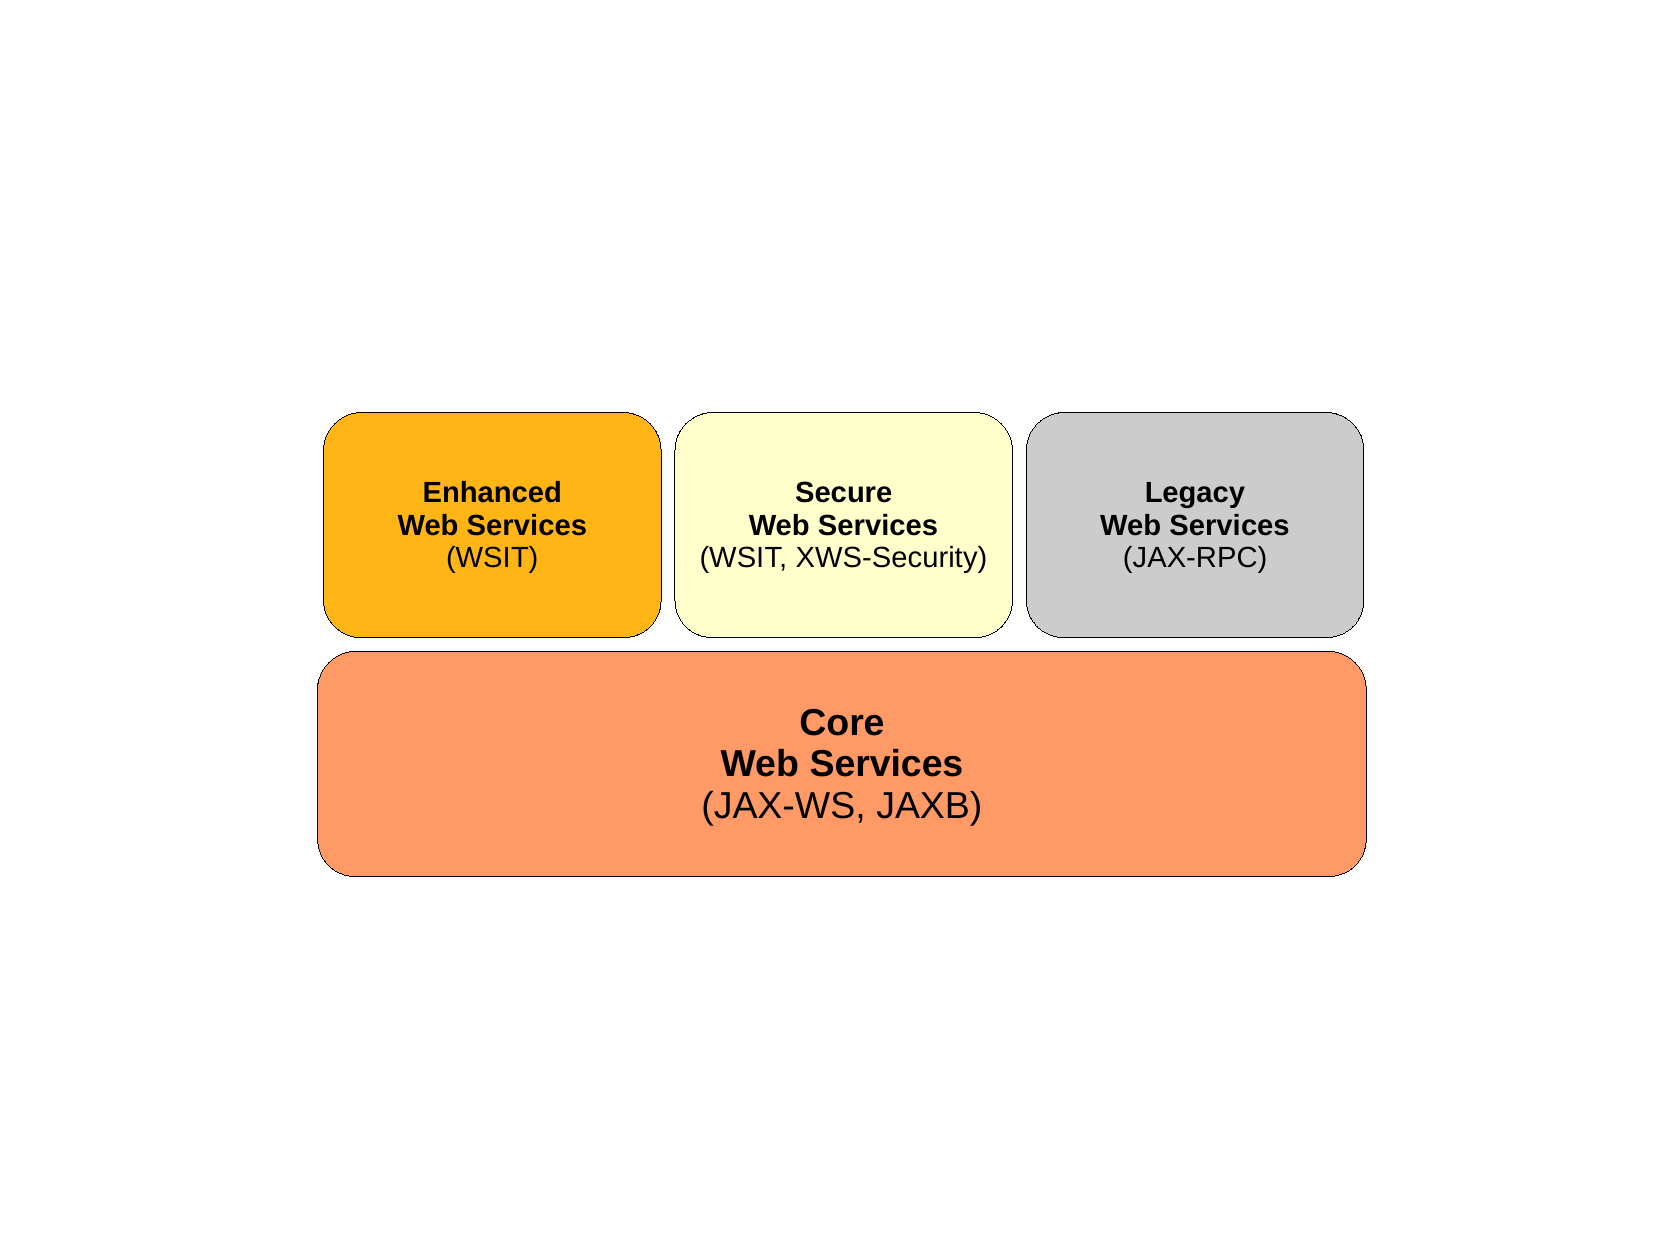

Enhanced
Web Services
(WSIT)
Secure
Web Services
(WSIT, XWS-Security)
Legacy
Web Services
(JAX-RPC)
Core
Web Services
(JAX-WS, JAXB)